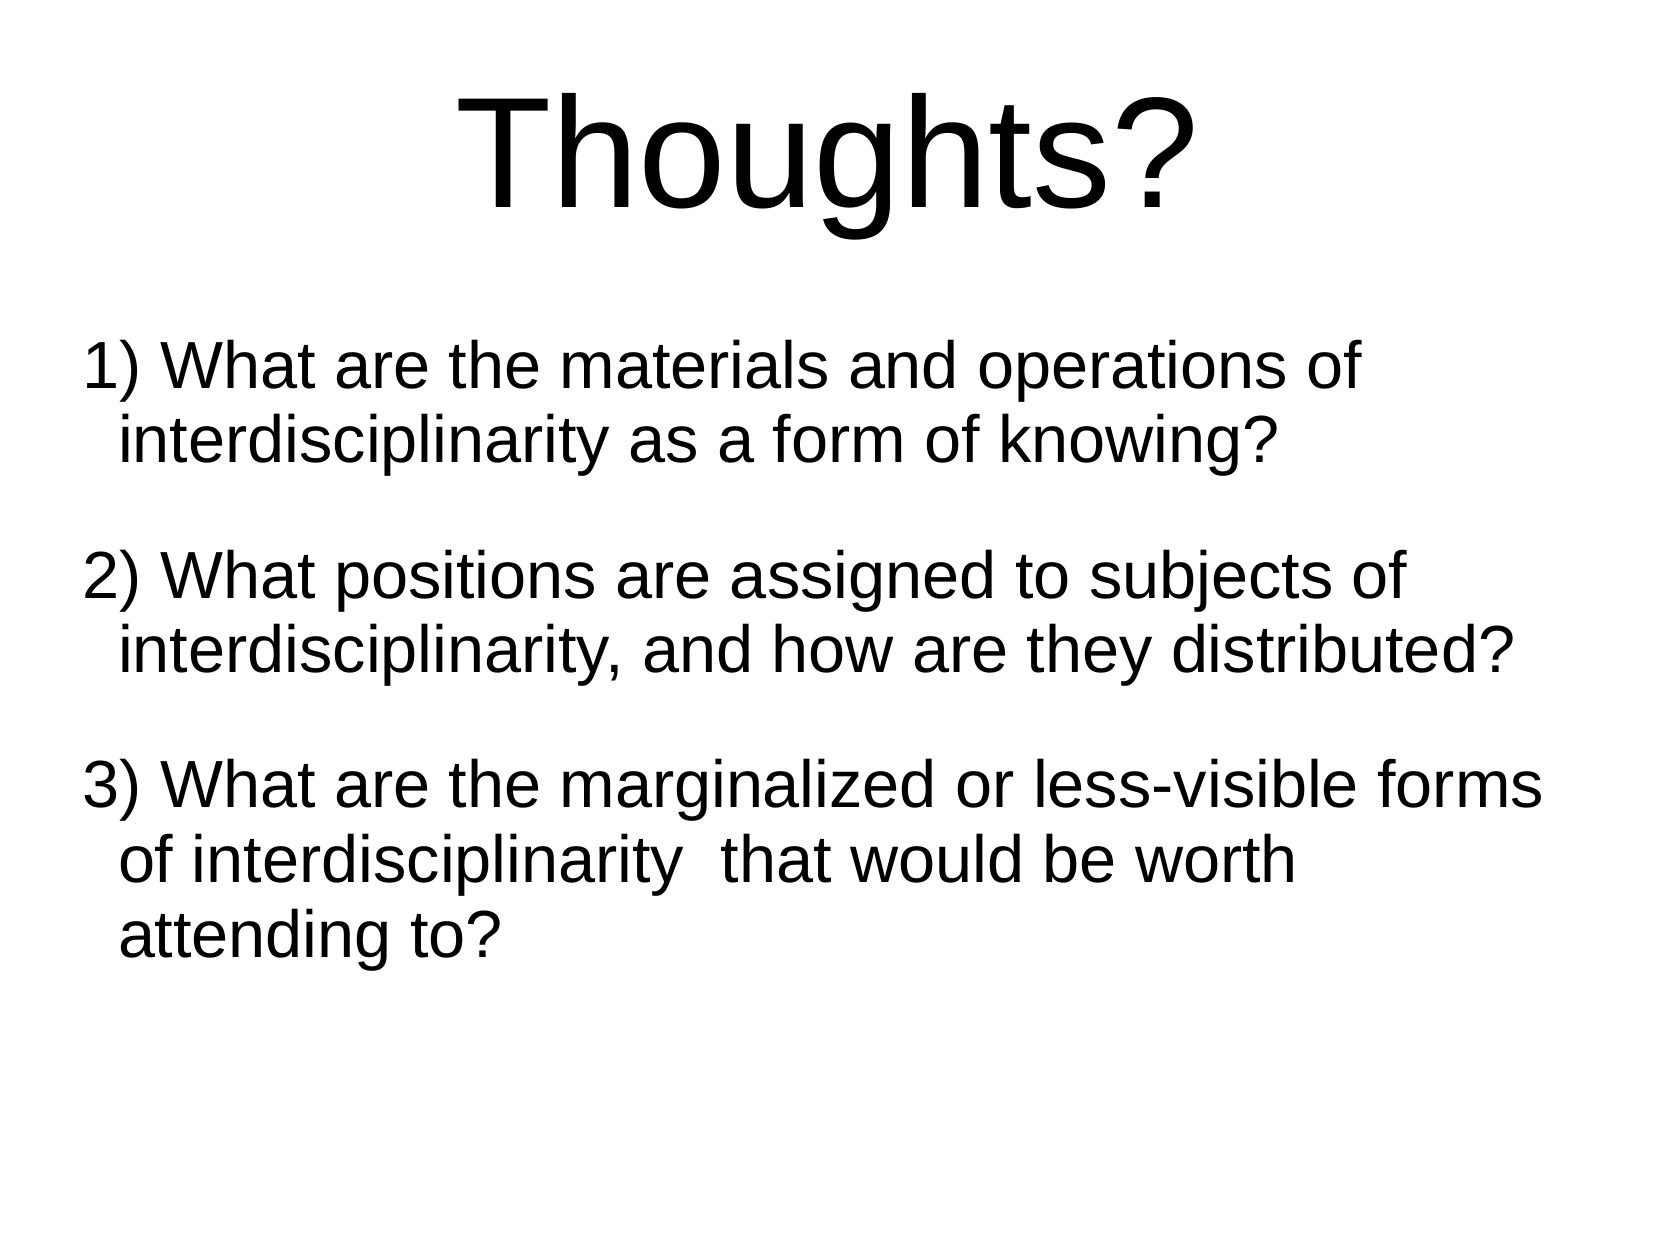

# Thoughts?
 What are the materials and operations of interdisciplinarity as a form of knowing?
 What positions are assigned to subjects of interdisciplinarity, and how are they distributed?
 What are the marginalized or less-visible forms of interdisciplinarity that would be worth attending to?